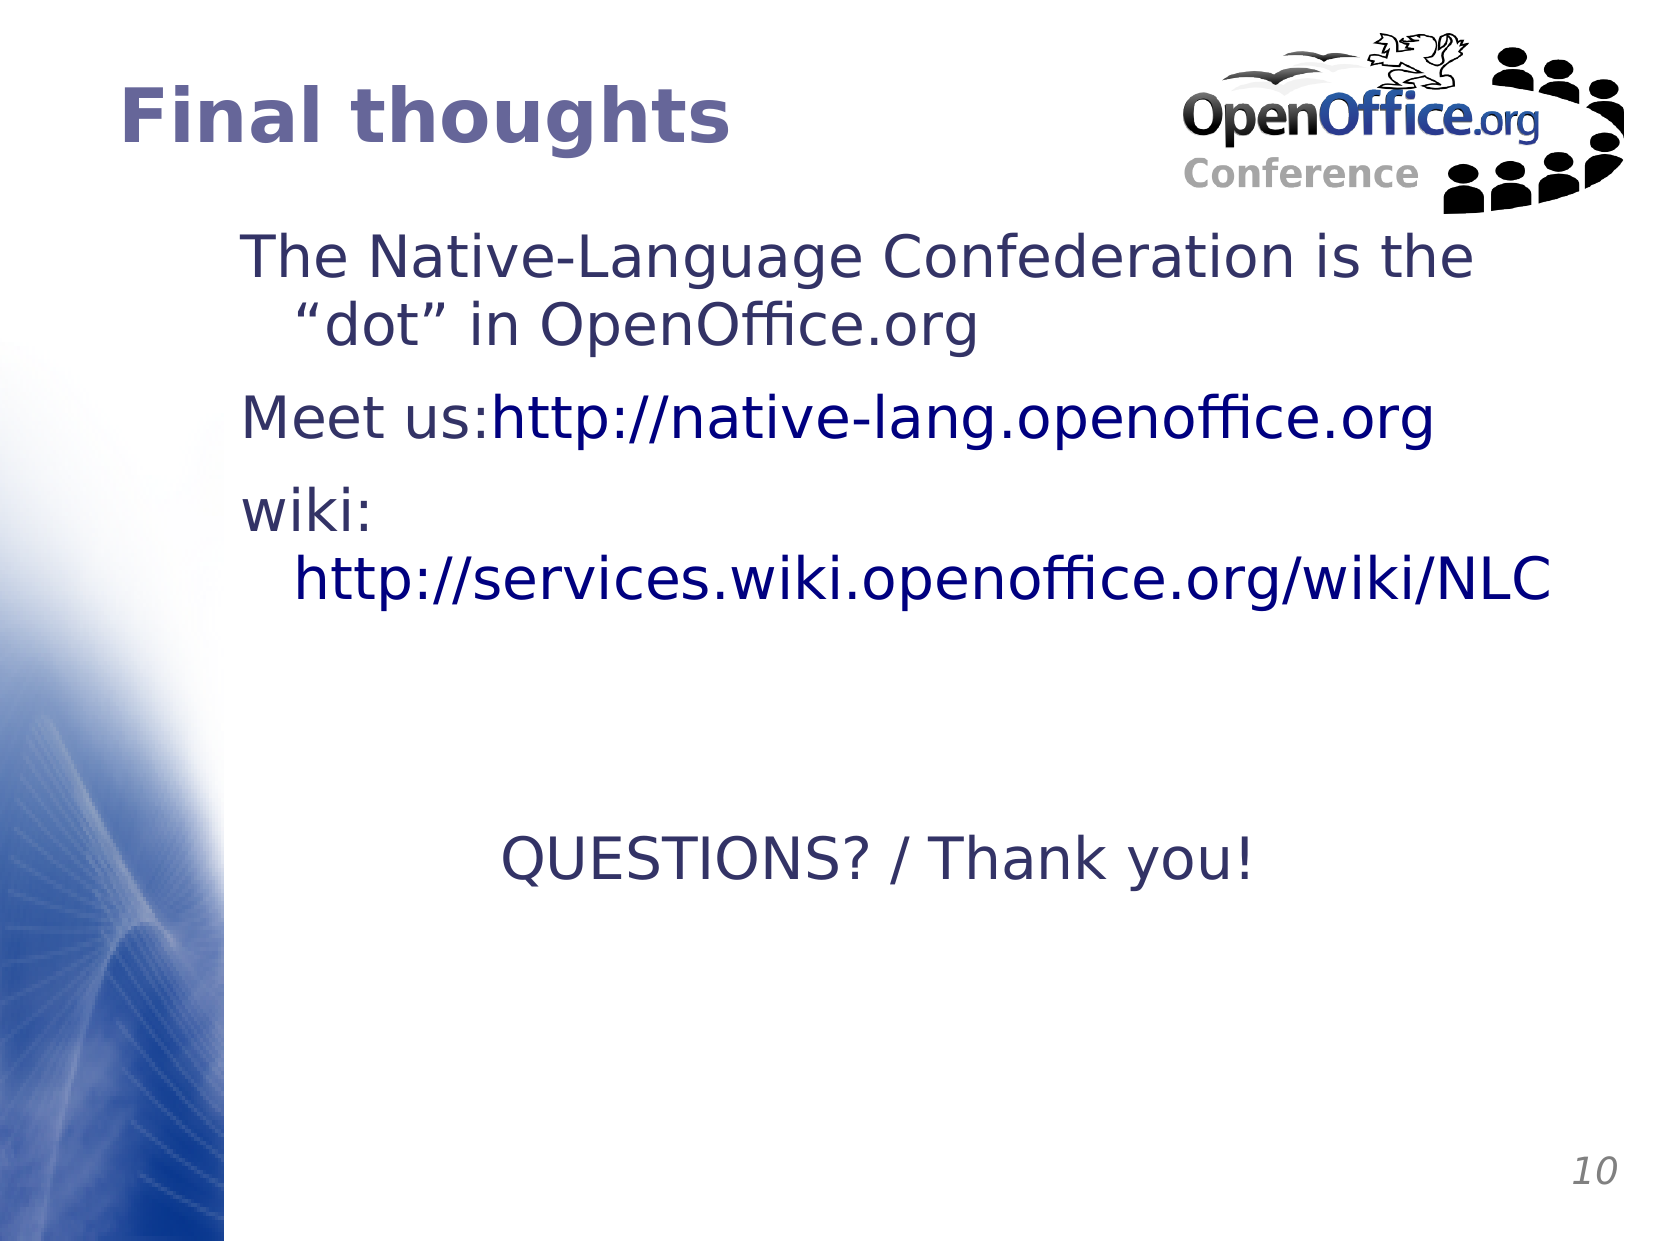

# Final thoughts
The Native-Language Confederation is the “dot” in OpenOffice.org
Meet us:http://native-lang.openoffice.org
wiki: http://services.wiki.openoffice.org/wiki/NLC
 QUESTIONS? / Thank you!